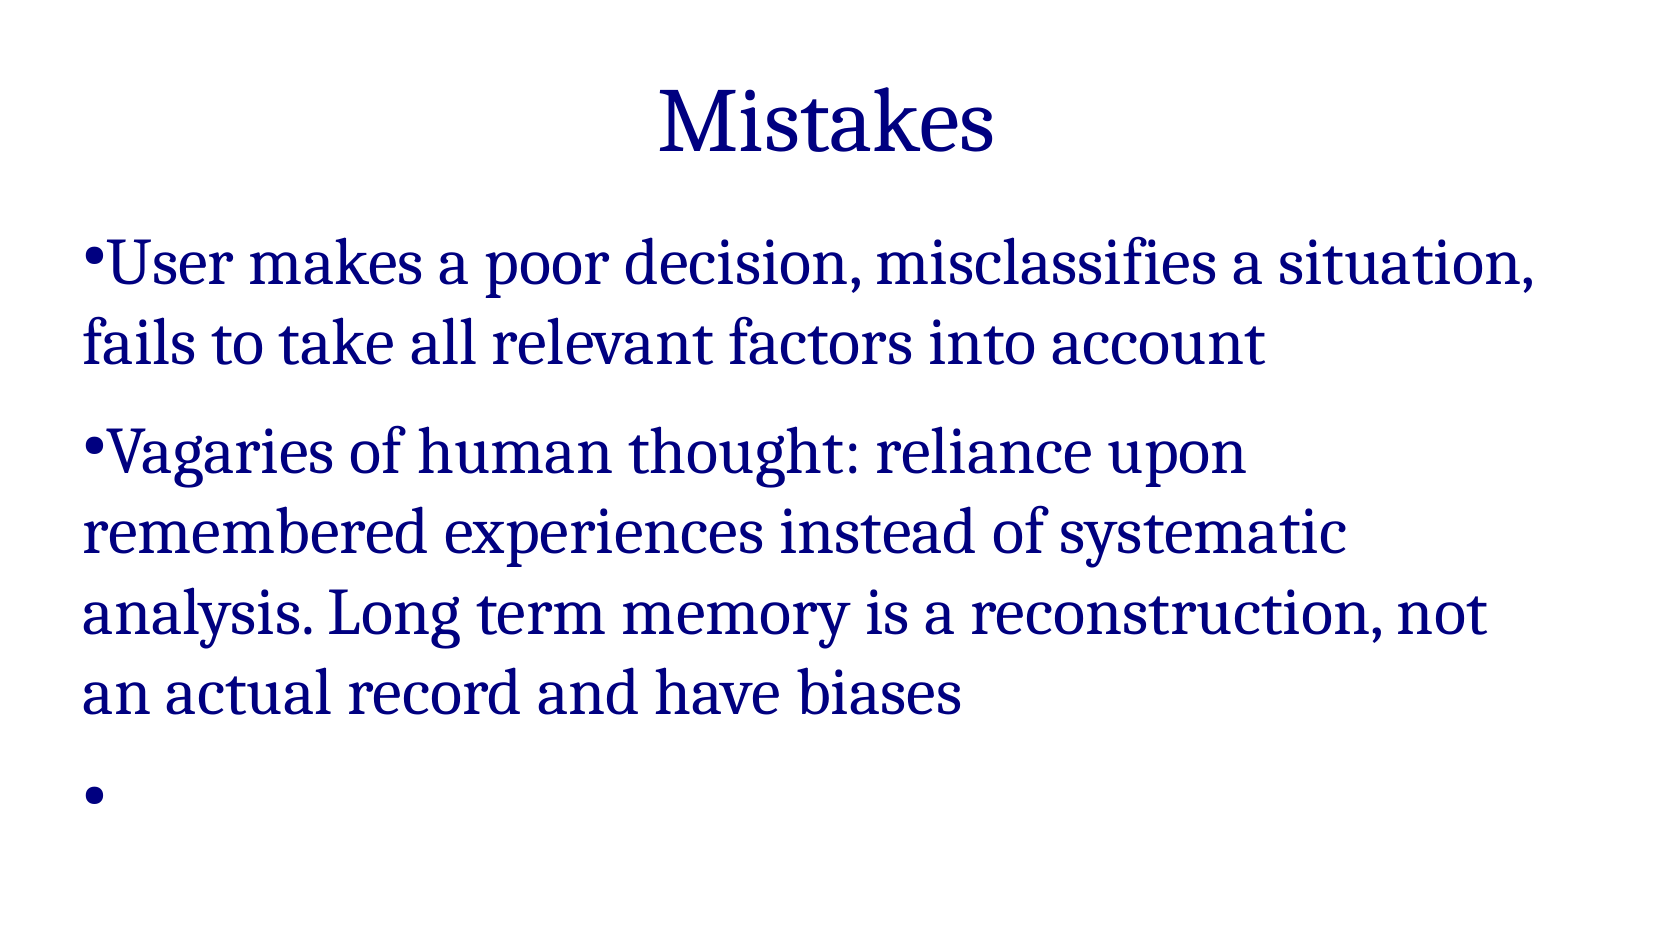

# Mistakes
User makes a poor decision, misclassifies a situation, fails to take all relevant factors into account
Vagaries of human thought: reliance upon remembered experiences instead of systematic analysis. Long term memory is a reconstruction, not an actual record and have biases